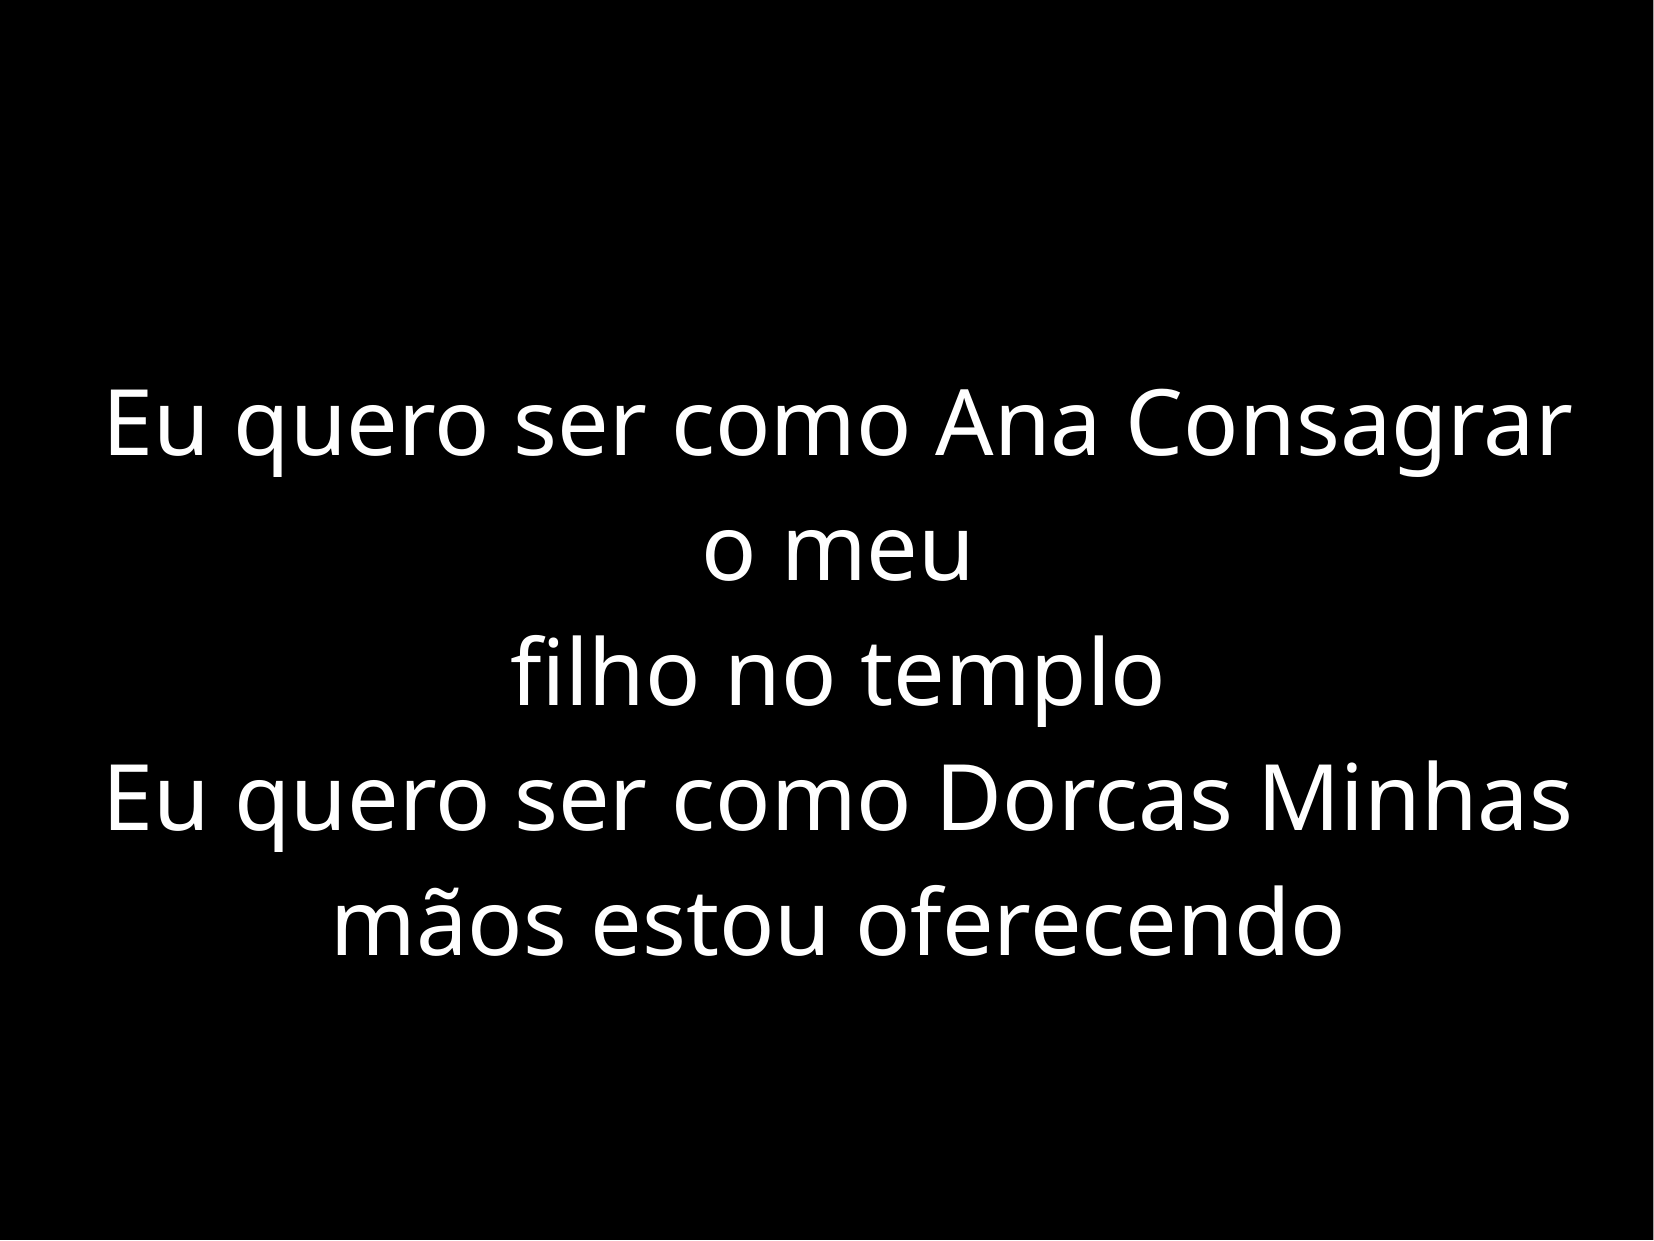

# Eu quero ser como Ana Consagrar o meu filho no templo Eu quero ser como Dorcas Minhas mãos estou oferecendo